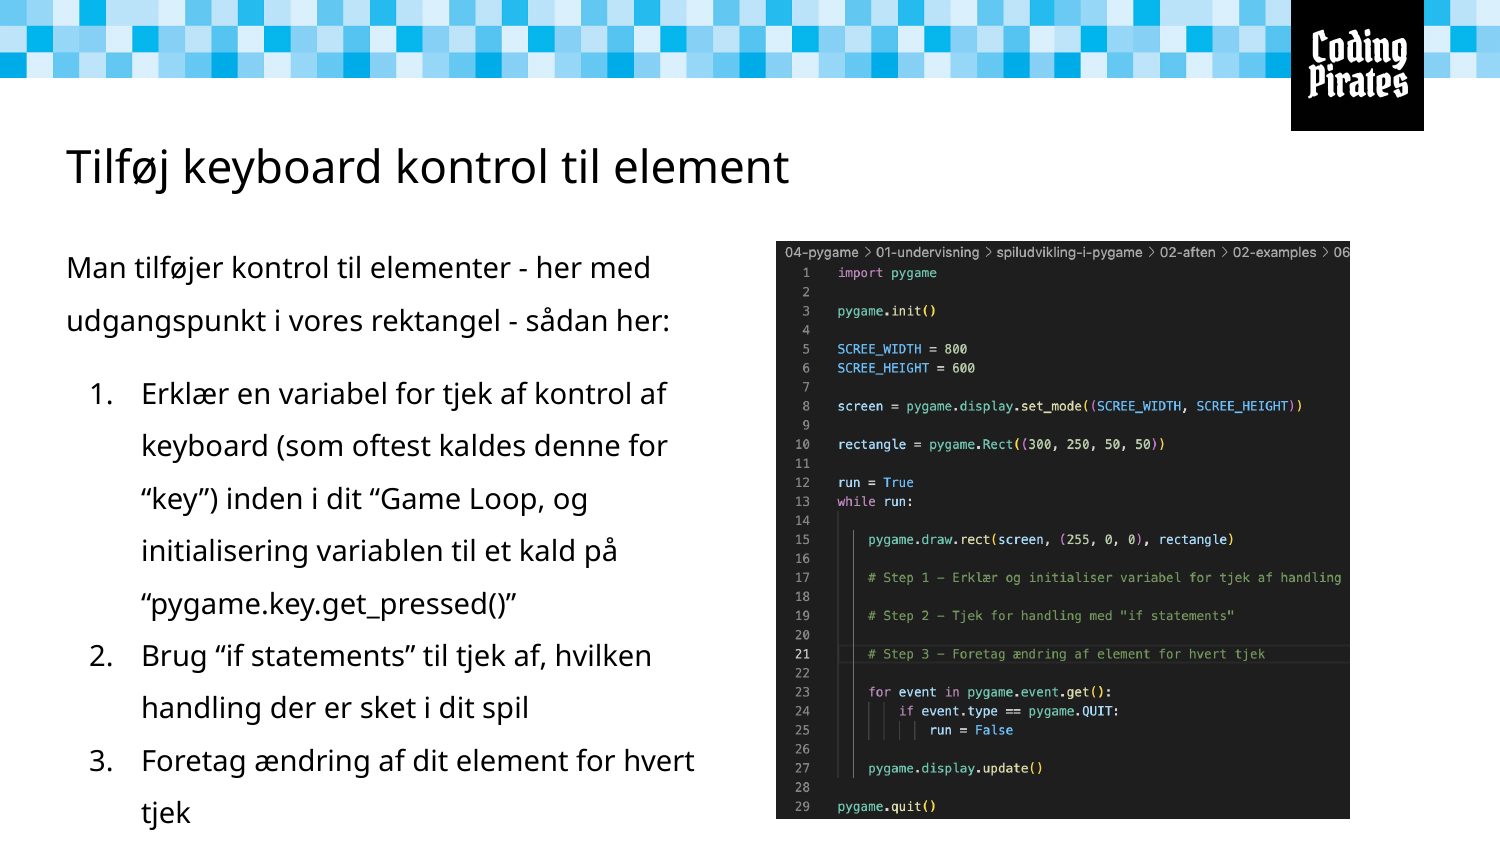

# Tilføj keyboard kontrol til element
Man tilføjer kontrol til elementer - her med udgangspunkt i vores rektangel - sådan her:
Erklær en variabel for tjek af kontrol af keyboard (som oftest kaldes denne for “key”) inden i dit “Game Loop, og initialisering variablen til et kald på “pygame.key.get_pressed()”
Brug “if statements” til tjek af, hvilken handling der er sket i dit spil
Foretag ændring af dit element for hvert tjek